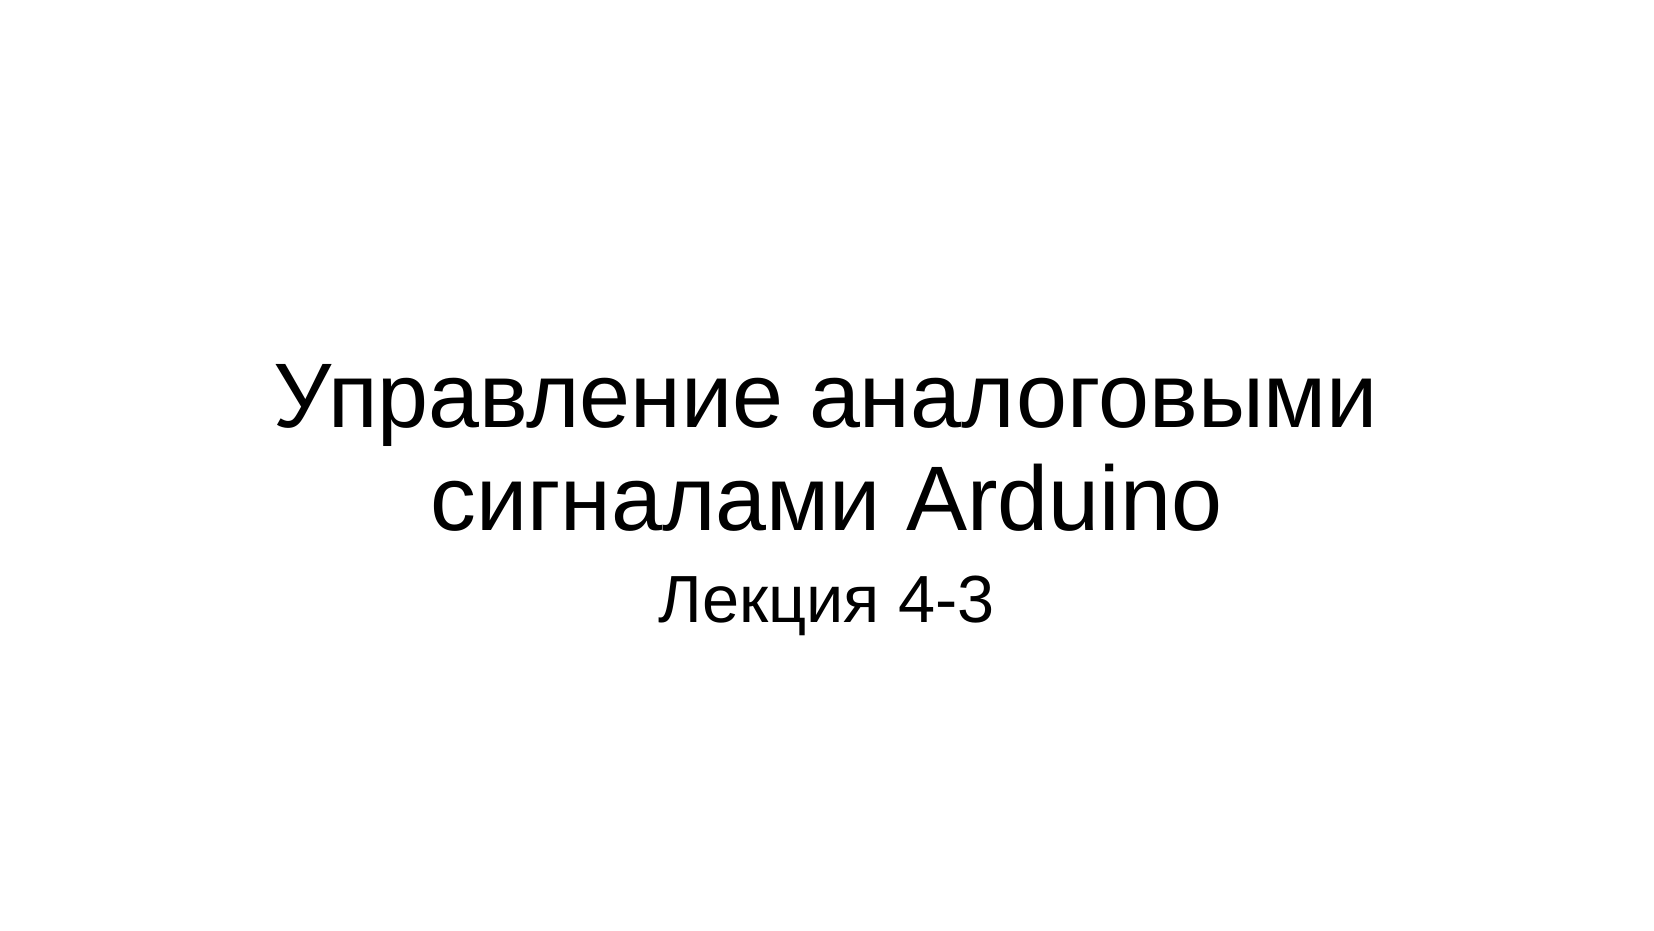

# Управление аналоговыми сигналами Arduino
Лекция 4-3